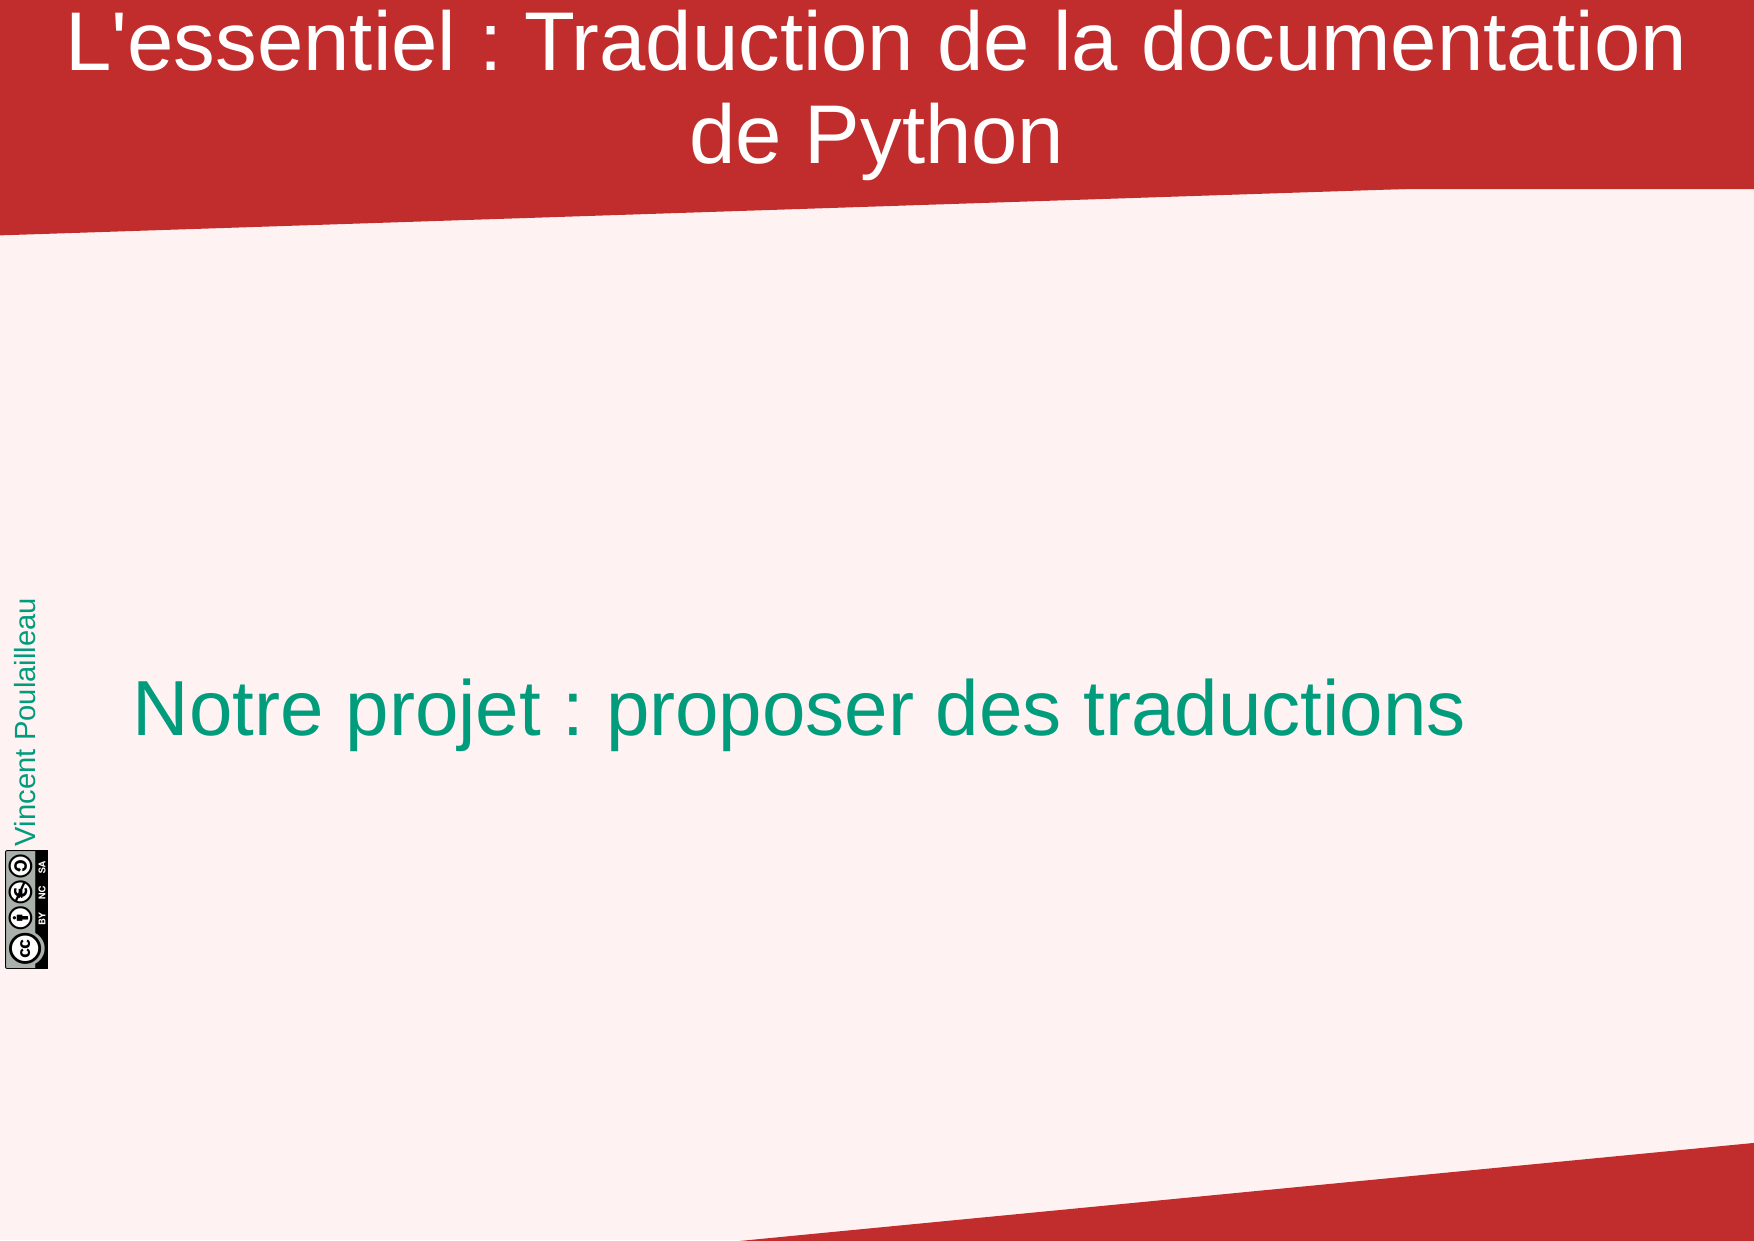

L'essentiel : Traduction de la documentation de Python
Notre projet : proposer des traductions
© 2019 Vincent Poulailleau